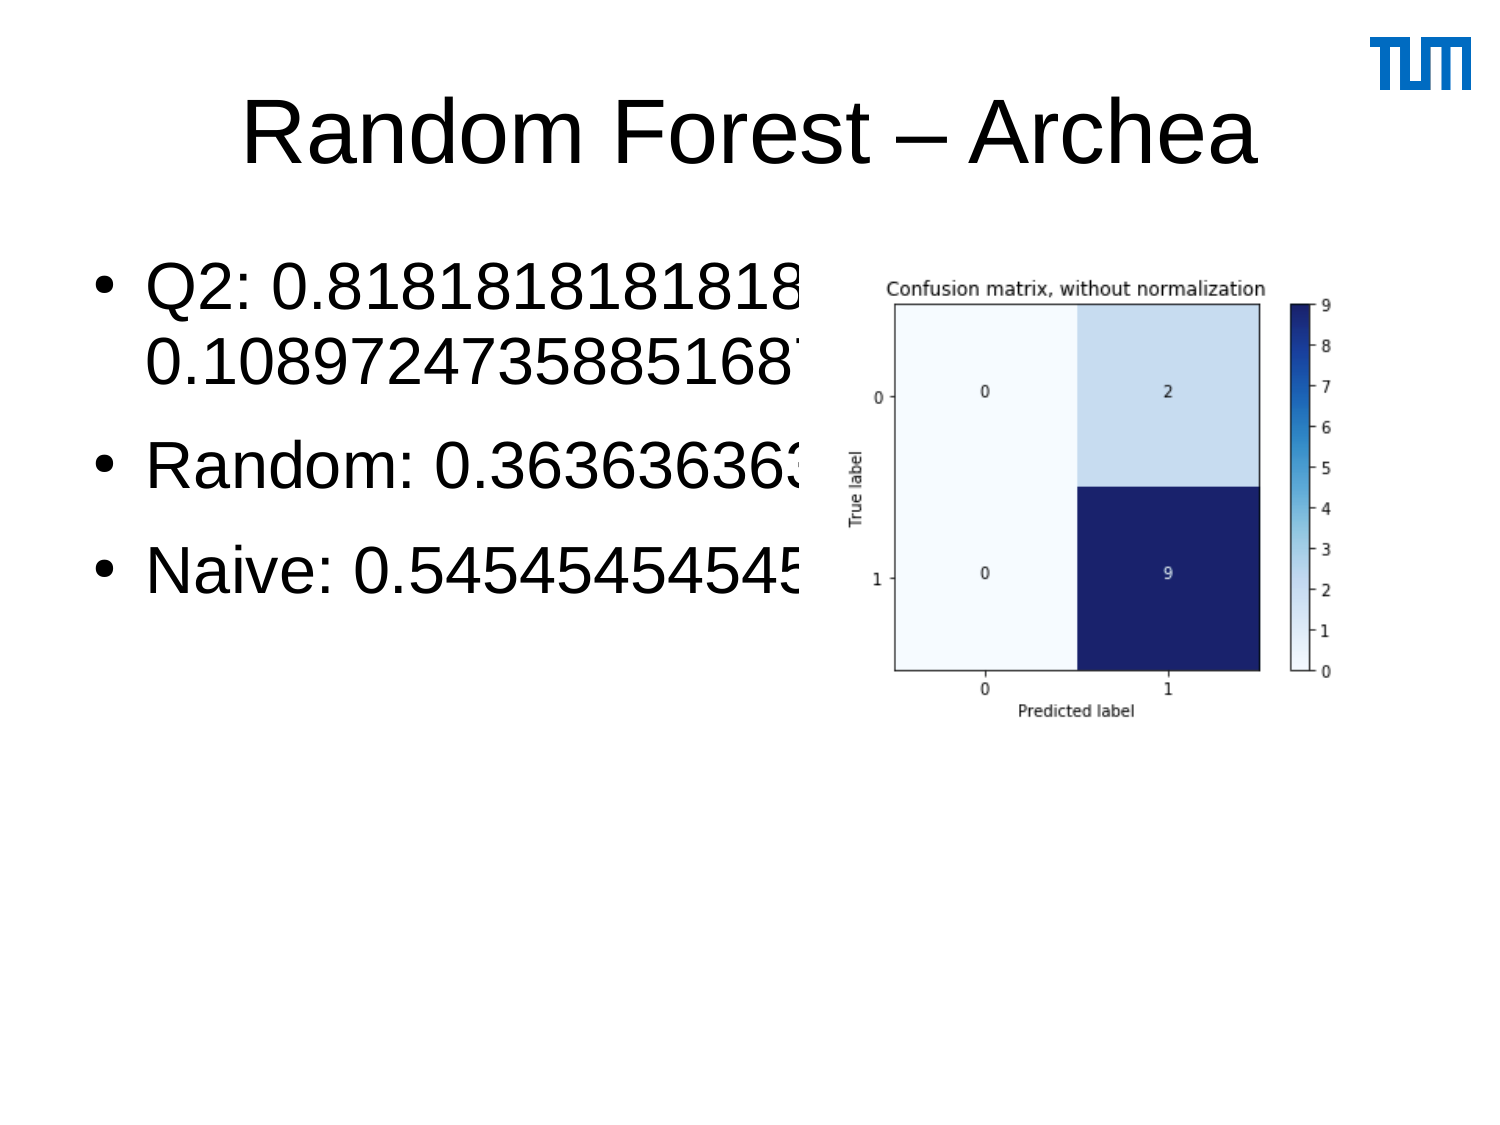

# Random Forest – Archea
Q2: 0.81818181818181823 +/- 0.10897247358851687
Random: 0.36363636363636365
Naive: 0.54545454545454541